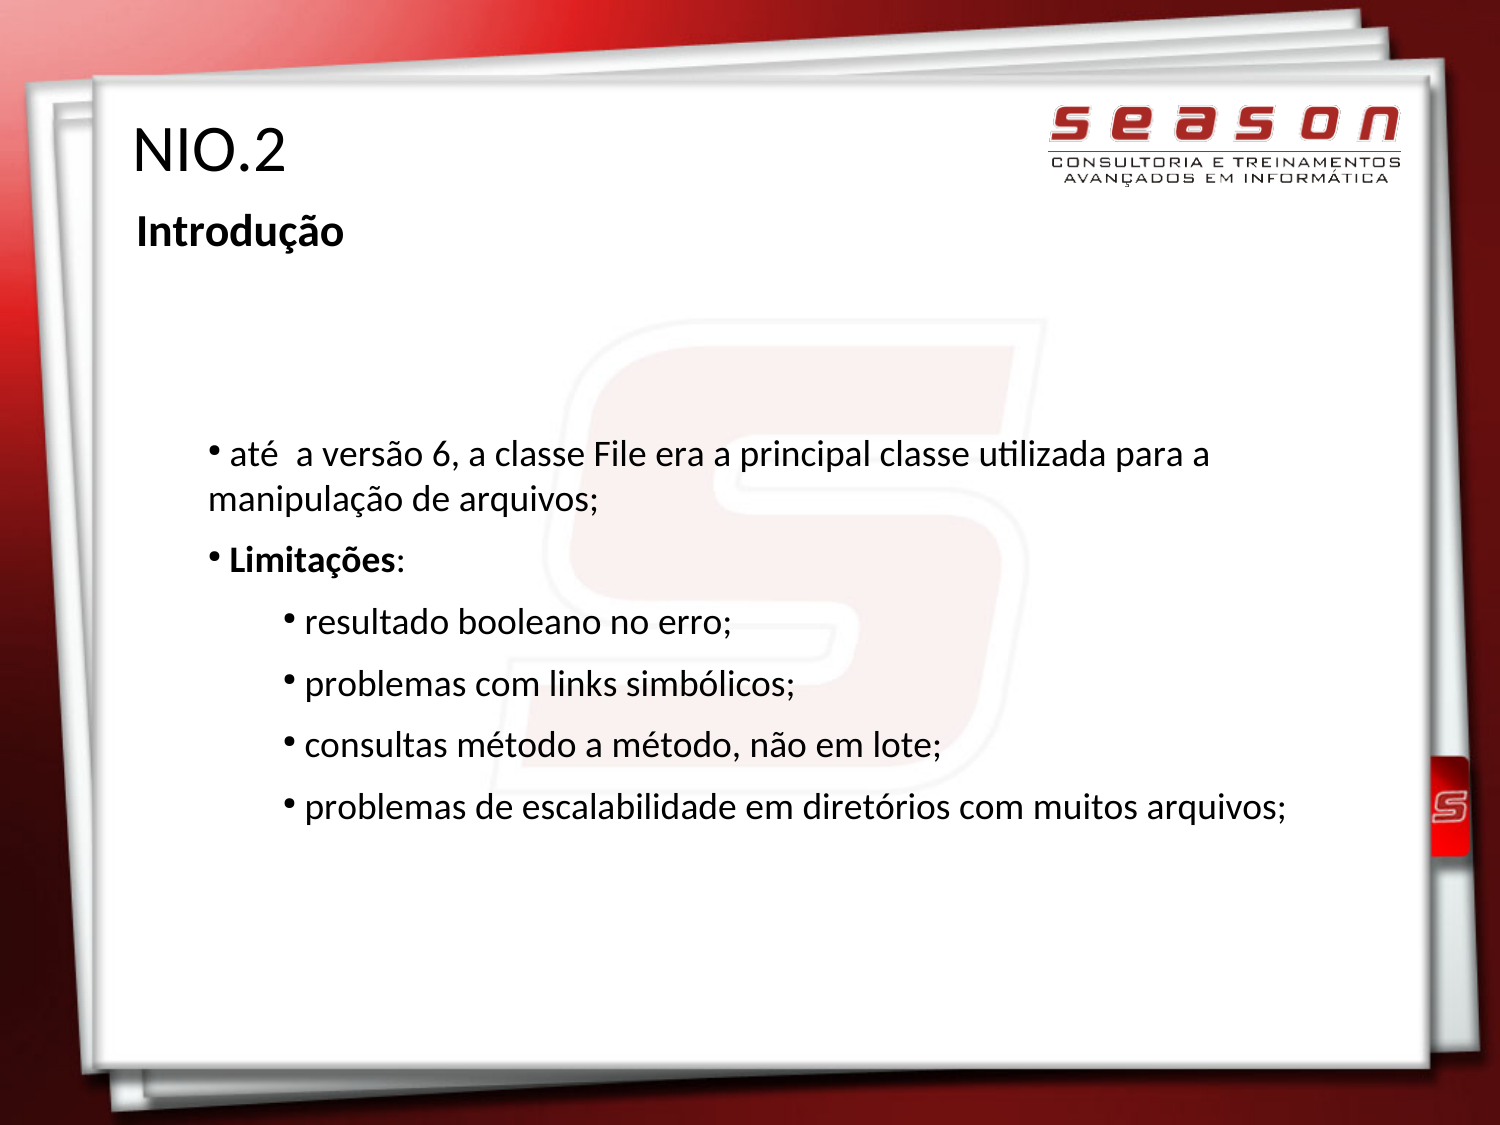

# NIO.2
Introdução
 até a versão 6, a classe File era a principal classe utilizada para a manipulação de arquivos;
 Limitações:
 resultado booleano no erro;
 problemas com links simbólicos;
 consultas método a método, não em lote;
 problemas de escalabilidade em diretórios com muitos arquivos;